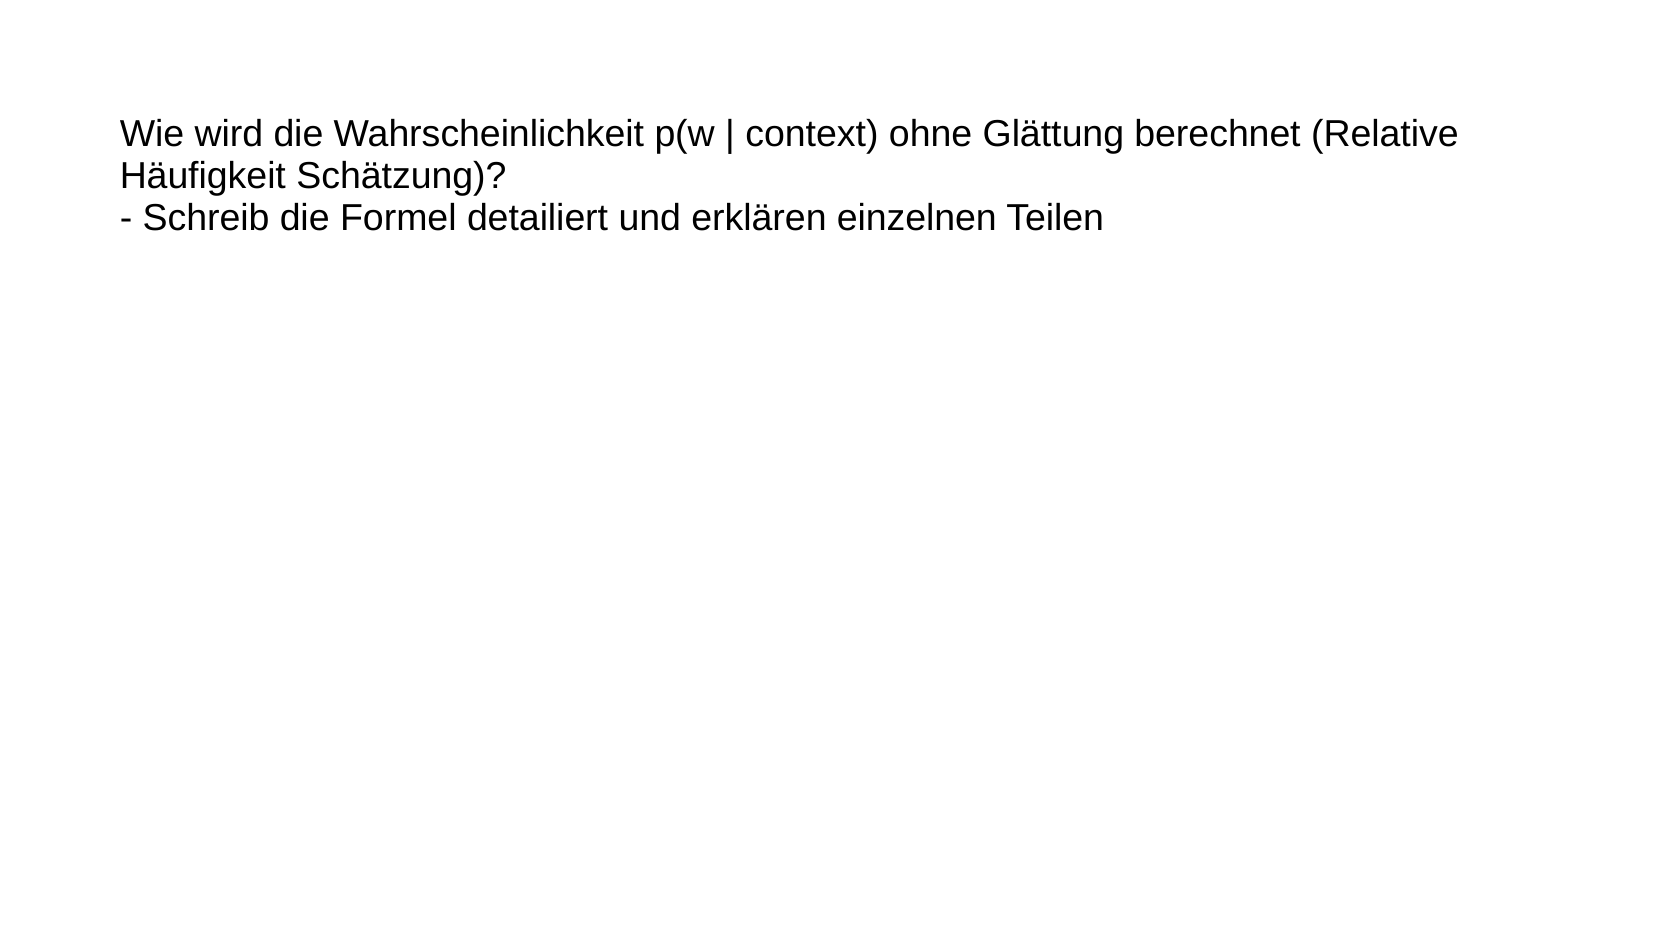

Wie wird die Wahrscheinlichkeit p(w | context) ohne Glättung berechnet (Relative Häufigkeit Schätzung)?
- Schreib die Formel detailiert und erklären einzelnen Teilen